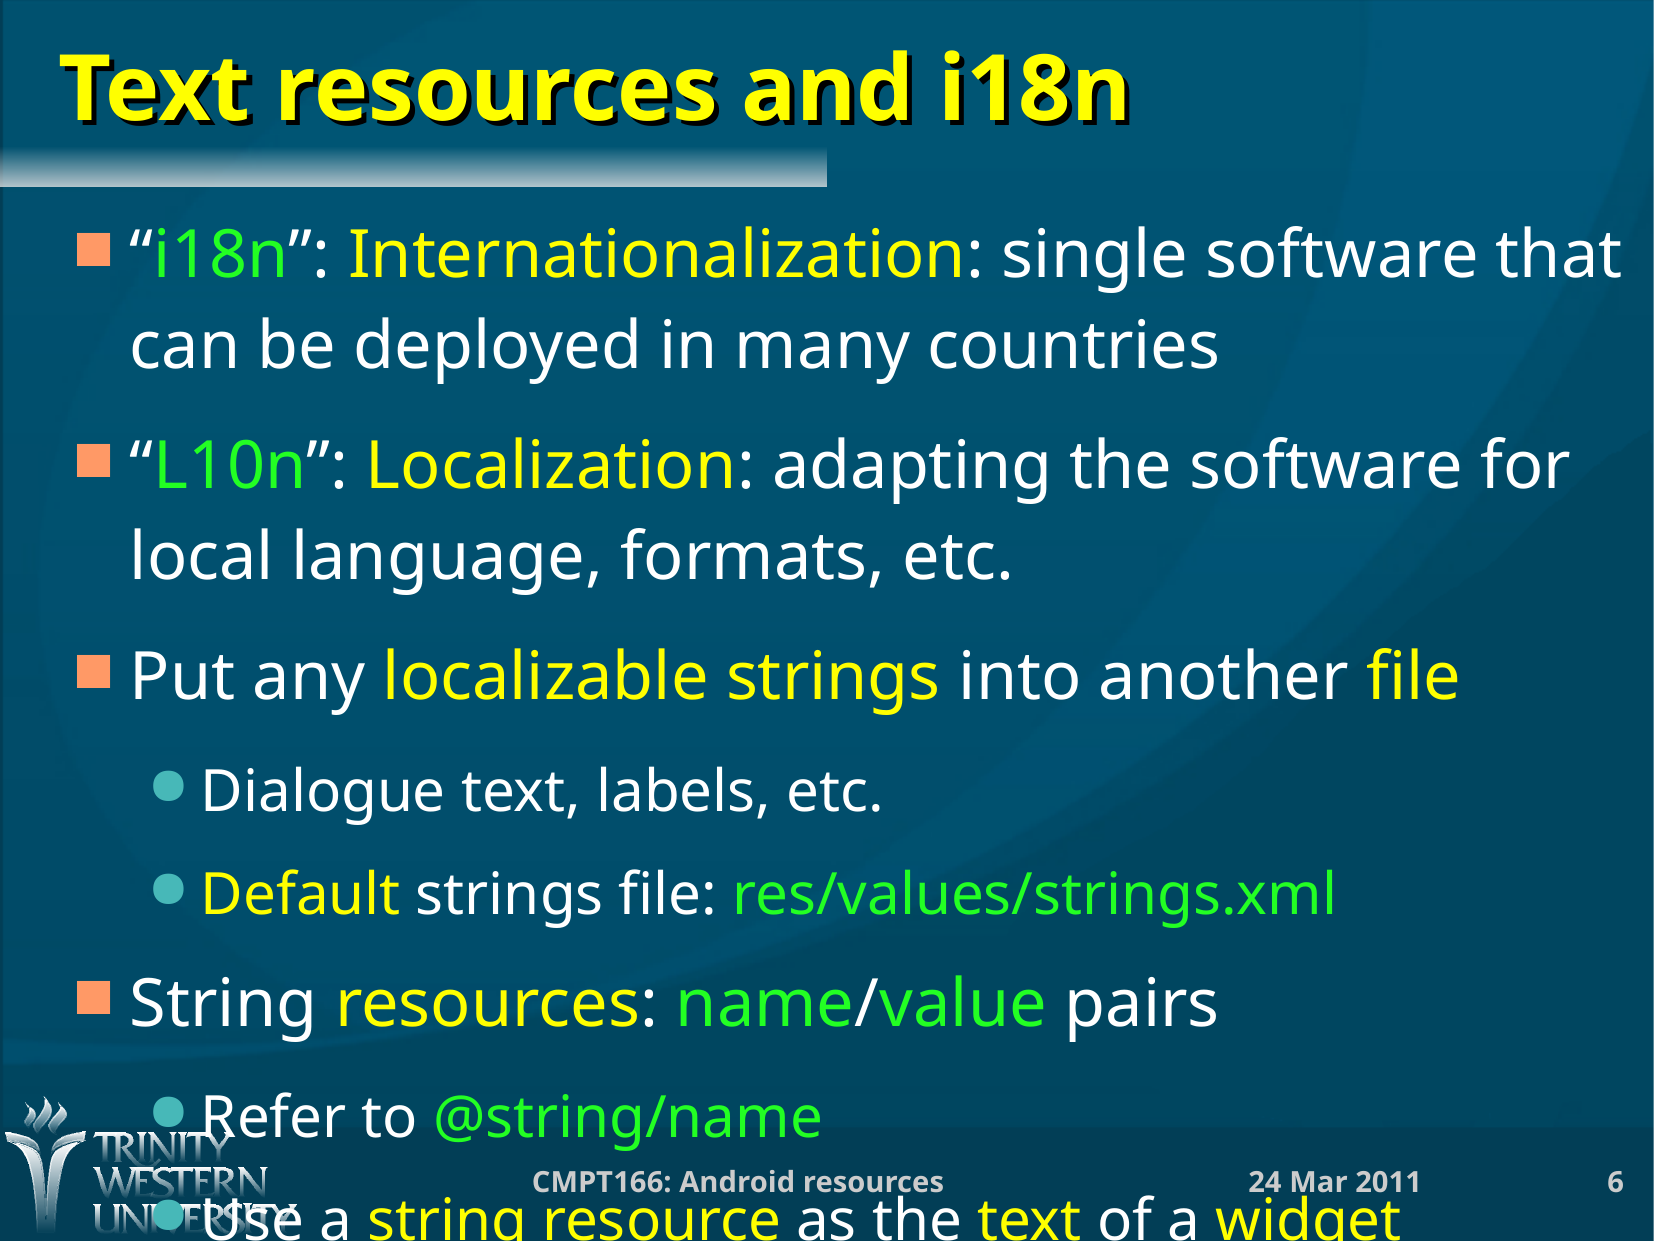

# Text resources and i18n
“i18n”: Internationalization: single software that can be deployed in many countries
“L10n”: Localization: adapting the software for local language, formats, etc.
Put any localizable strings into another file
Dialogue text, labels, etc.
Default strings file: res/values/strings.xml
String resources: name/value pairs
Refer to @string/name
Use a string resource as the text of a widget
CMPT166: Android resources
24 Mar 2011
6